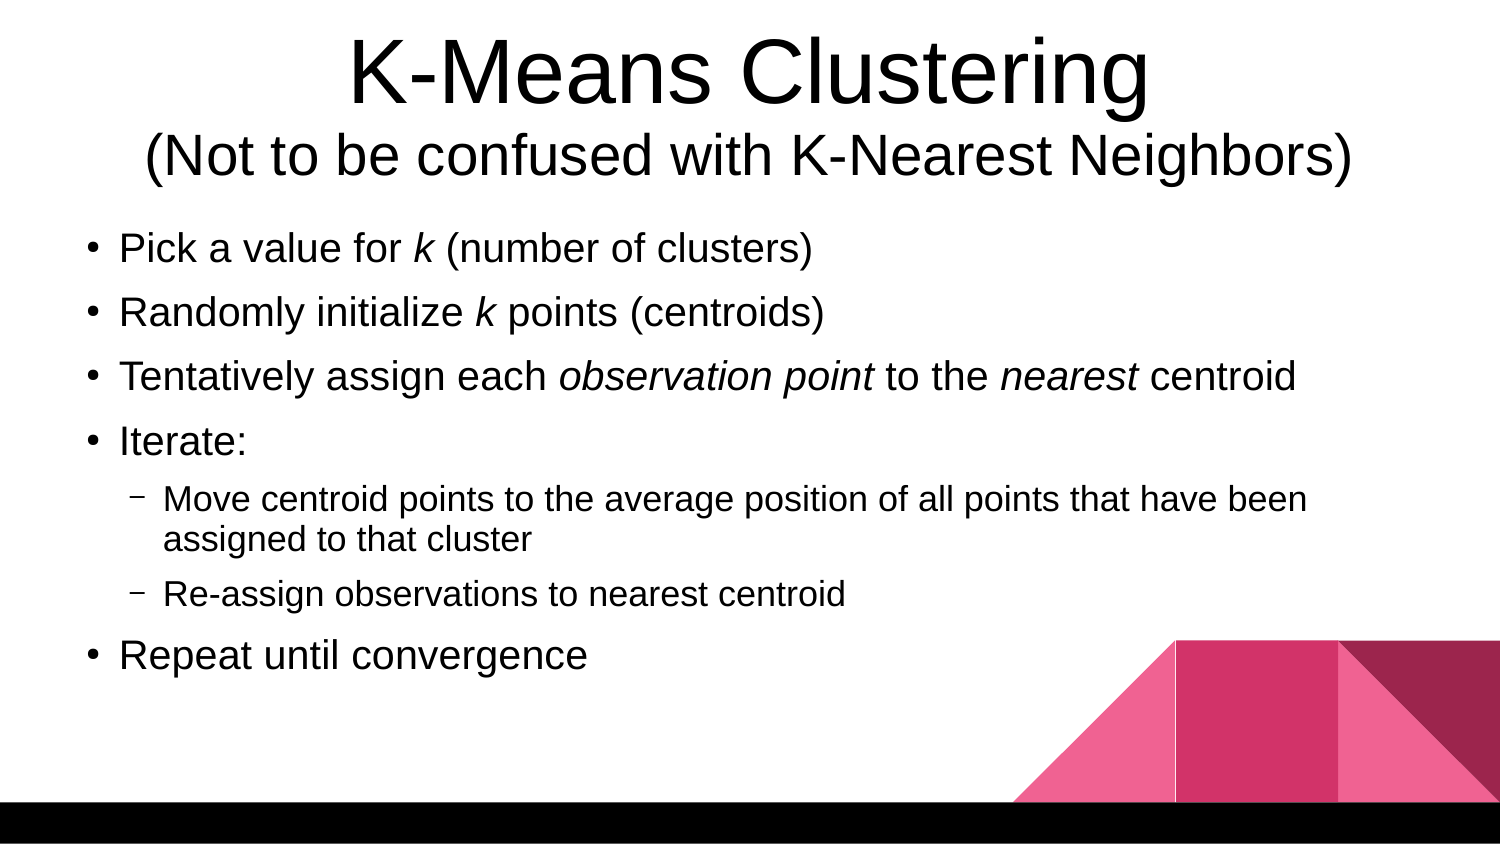

# K-Means Clustering (Not to be confused with K-Nearest Neighbors)
Pick a value for k (number of clusters)
Randomly initialize k points (centroids)
Tentatively assign each observation point to the nearest centroid
Iterate:
Move centroid points to the average position of all points that have been assigned to that cluster
Re-assign observations to nearest centroid
Repeat until convergence